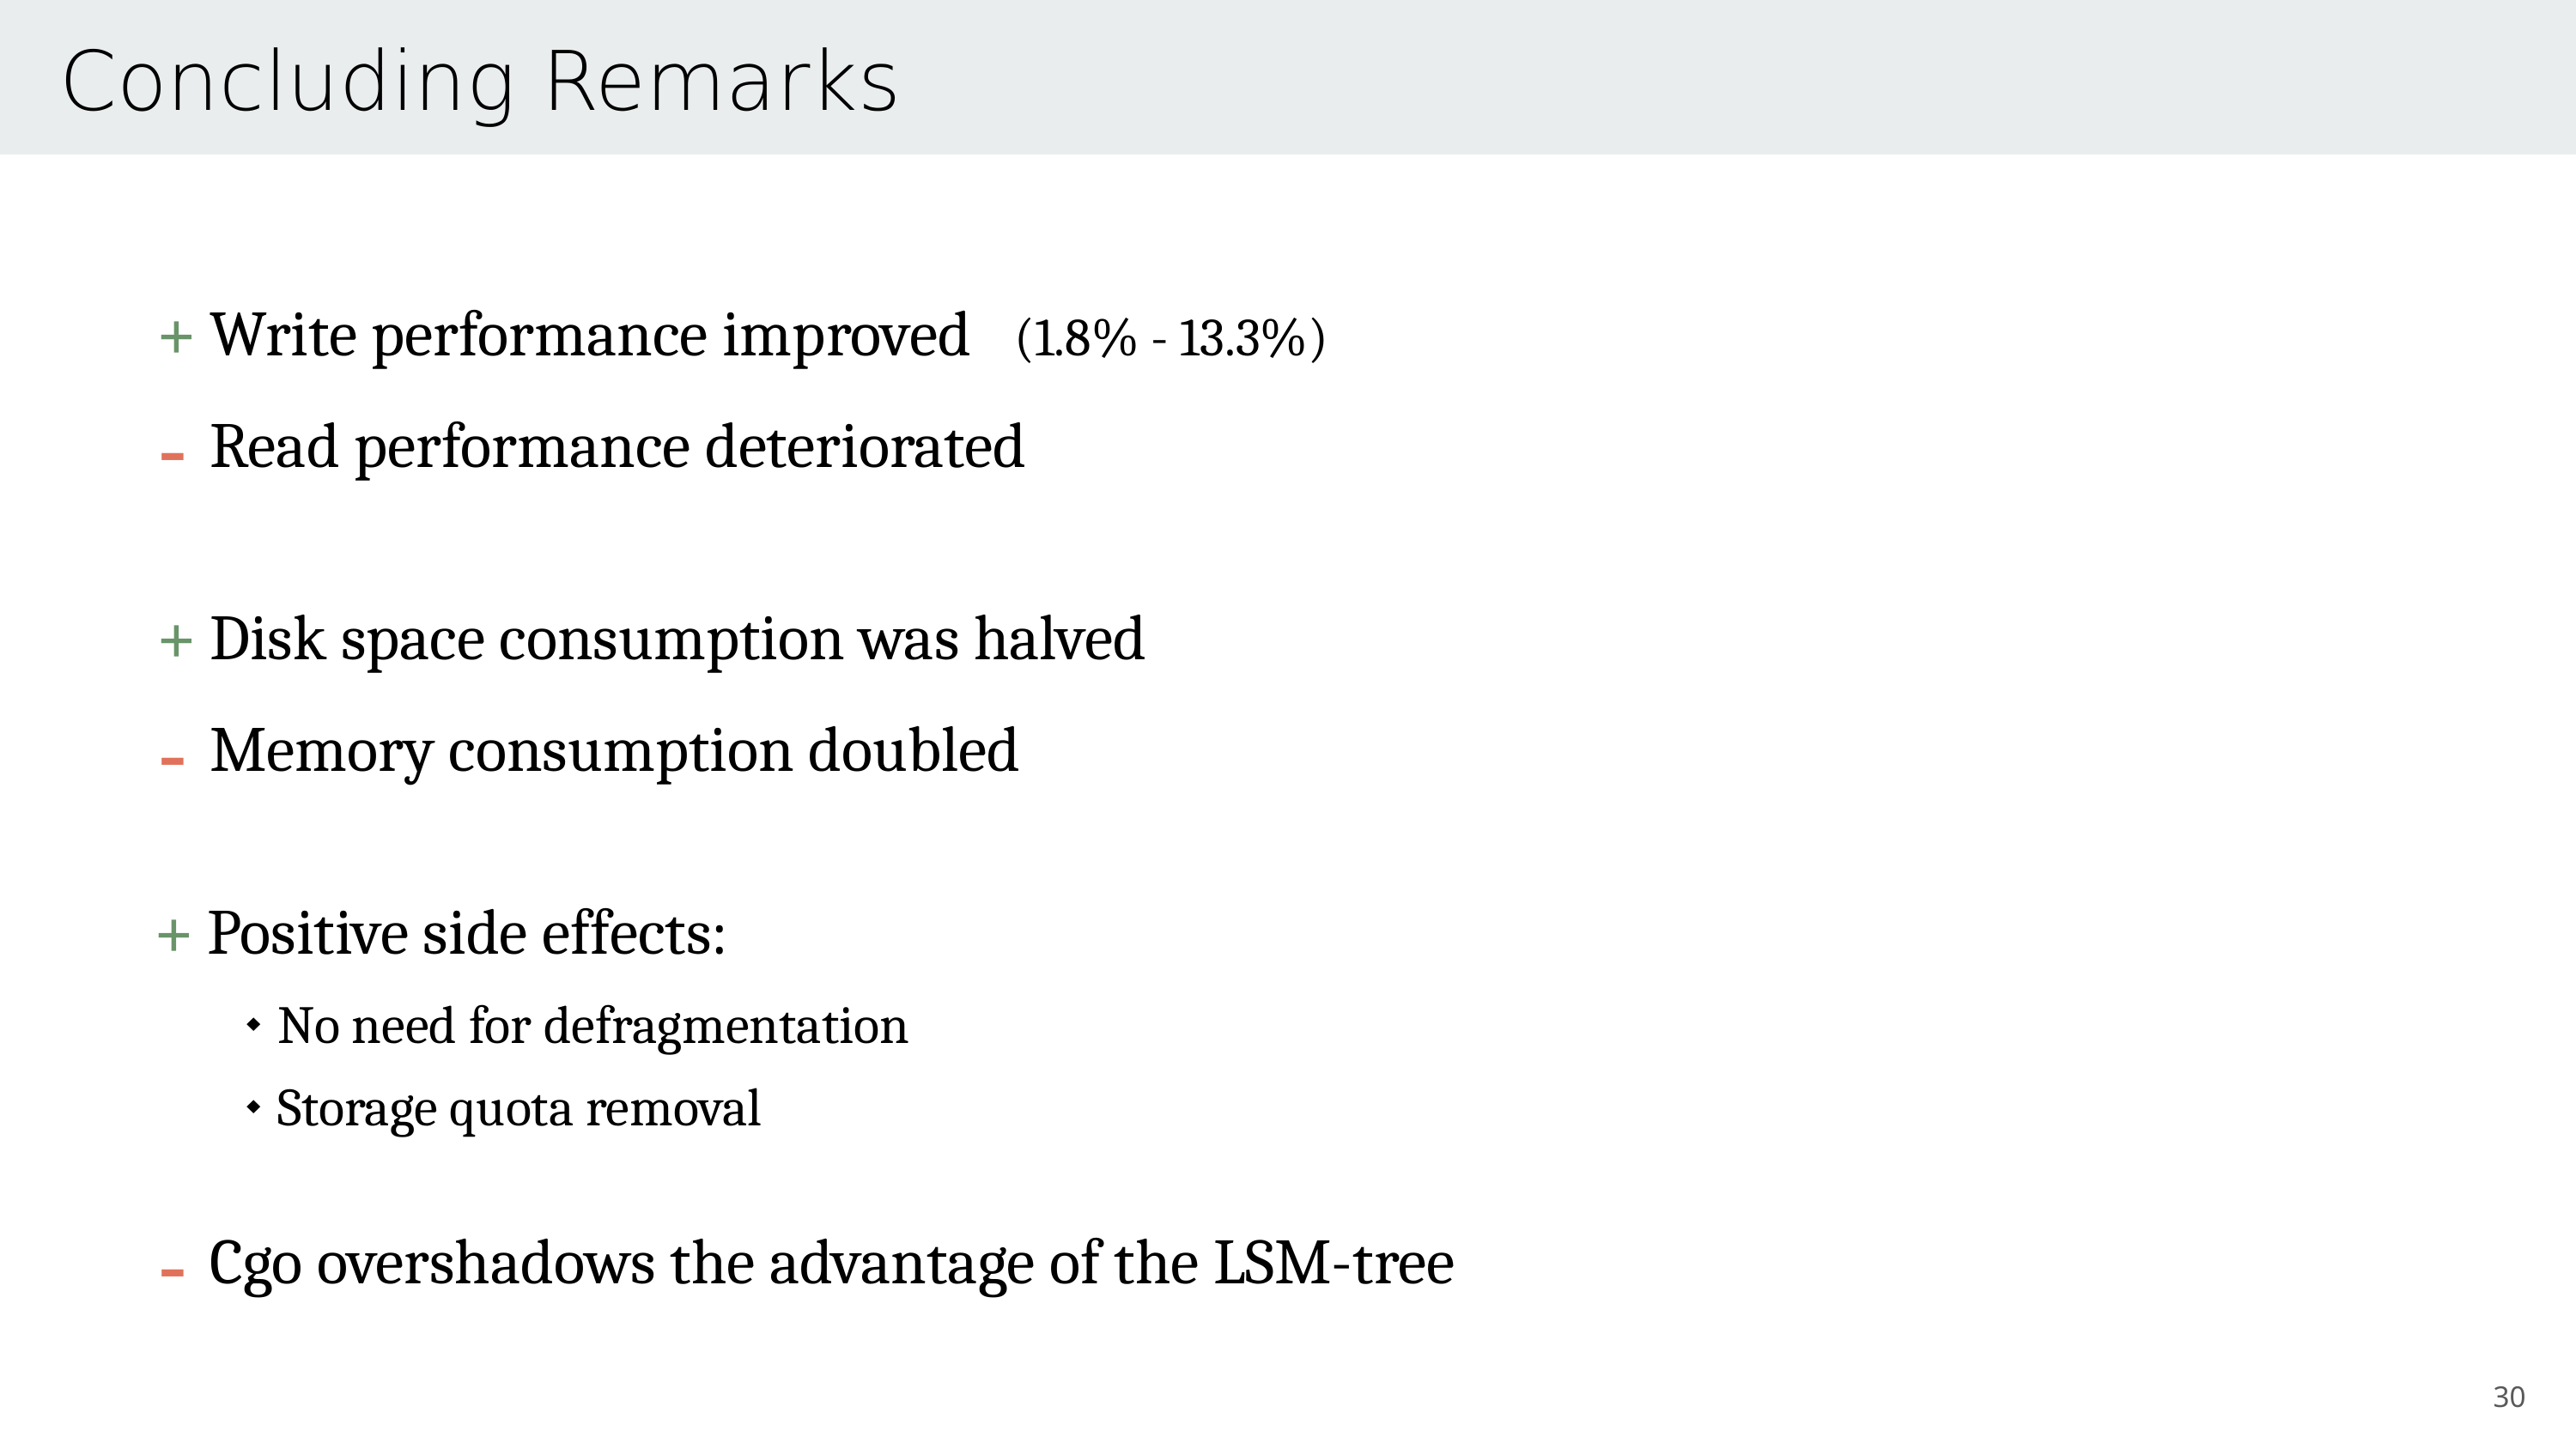

# Concluding Remarks
Write performance improved (1.8% - 13.3%)
Read performance deteriorated
Disk space consumption was halved
Memory consumption doubled
Positive side effects:
No need for defragmentation
Storage quota removal
Cgo overshadows the advantage of the LSM-tree
30